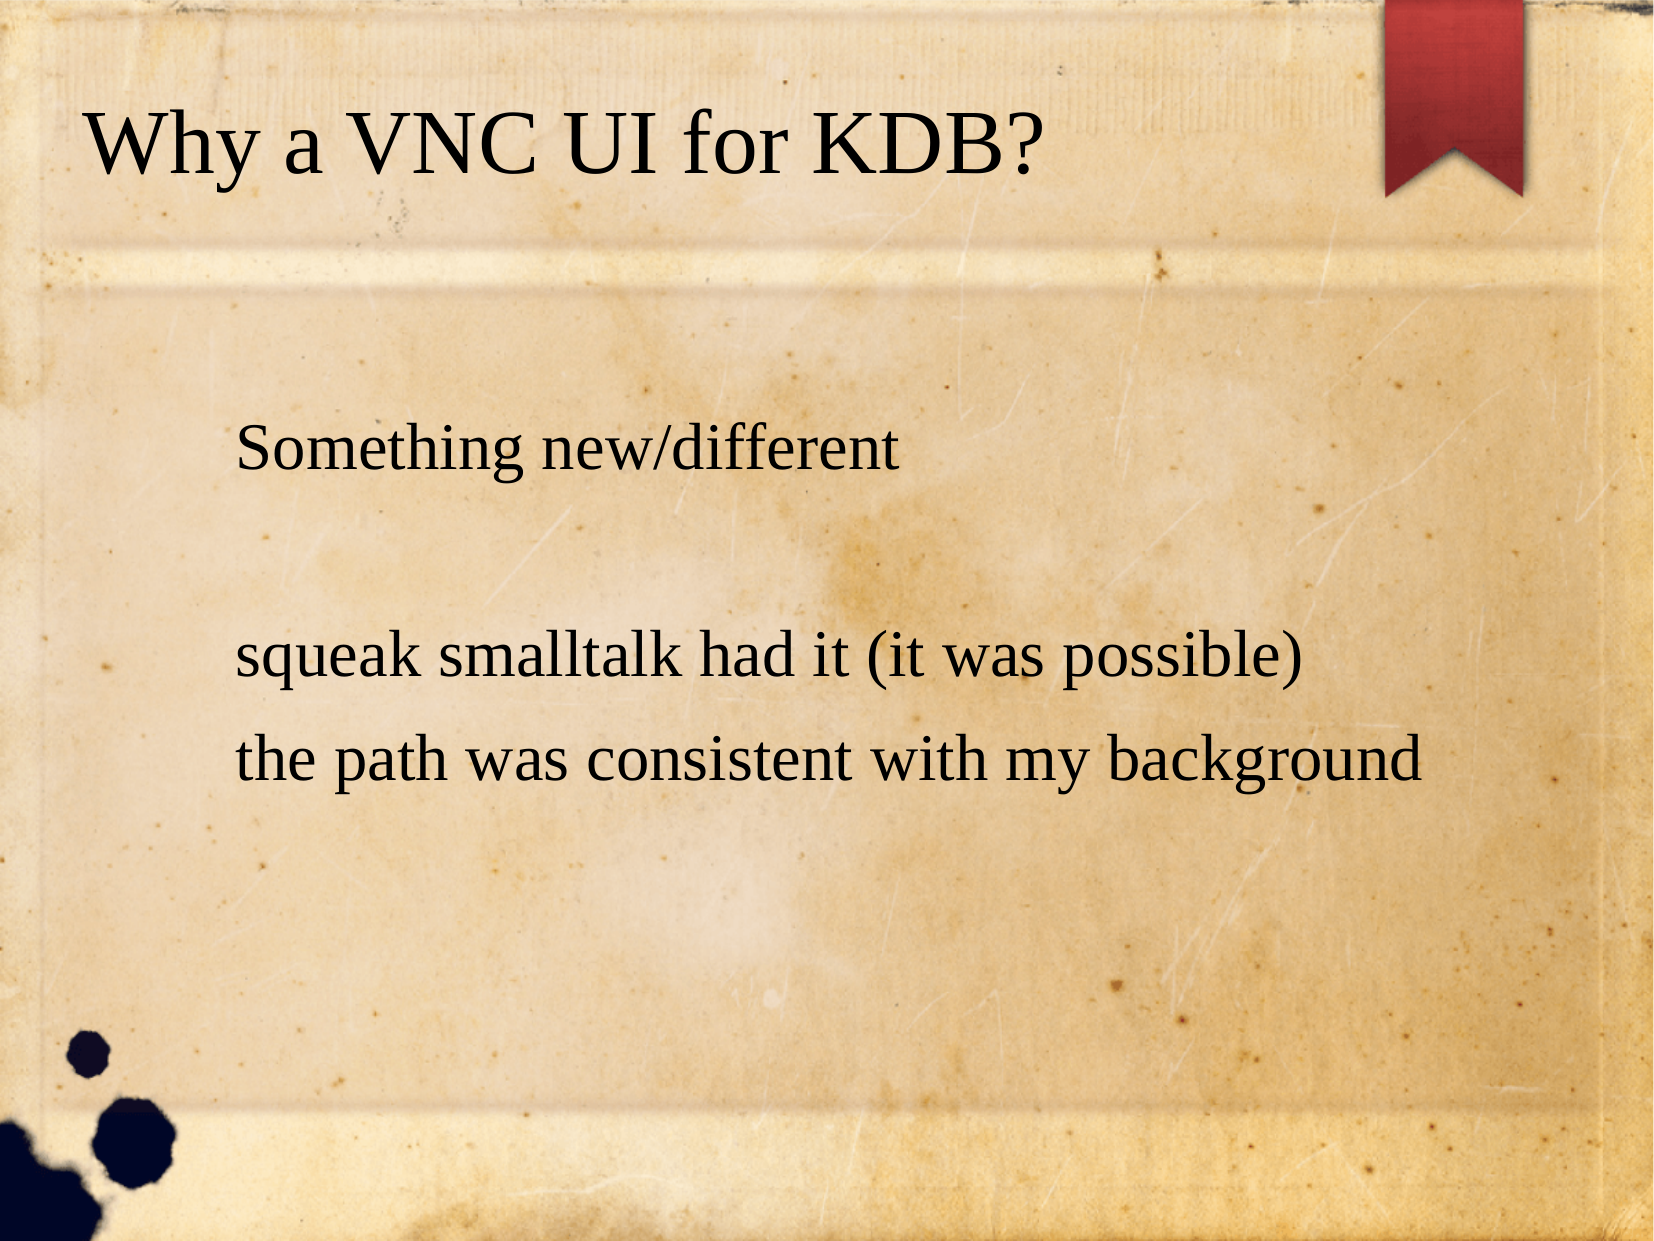

# Why a VNC UI for KDB?
Something new/different
squeak smalltalk had it (it was possible)
the path was consistent with my background